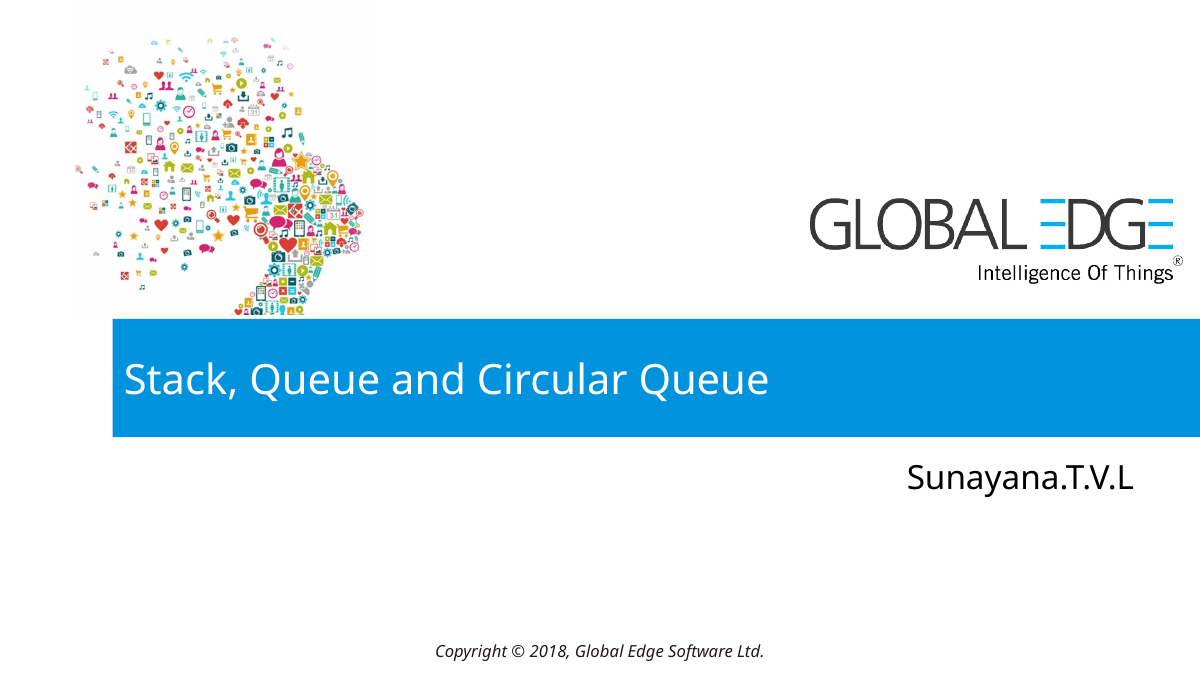

# Stack, Queue and Circular Queue
Sunayana.T.V.L